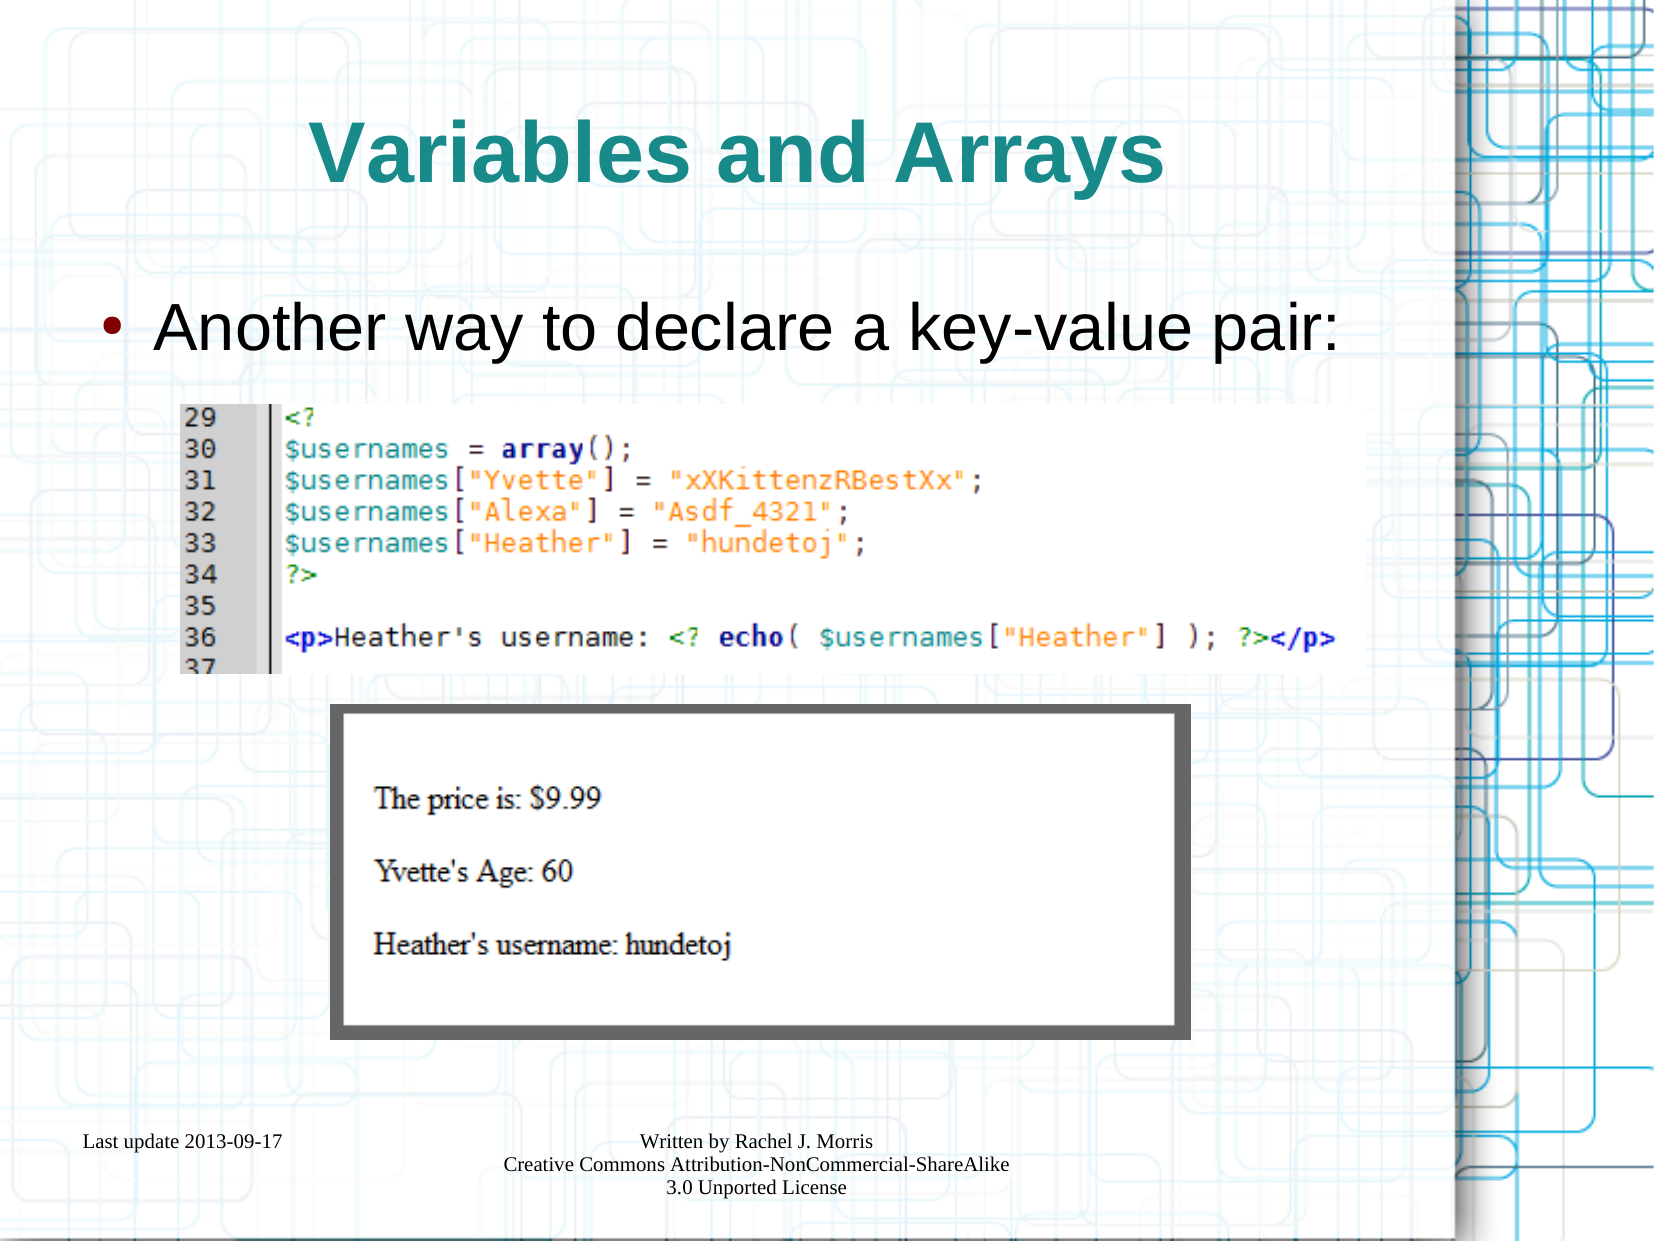

# Variables and Arrays
Another way to declare a key-value pair: